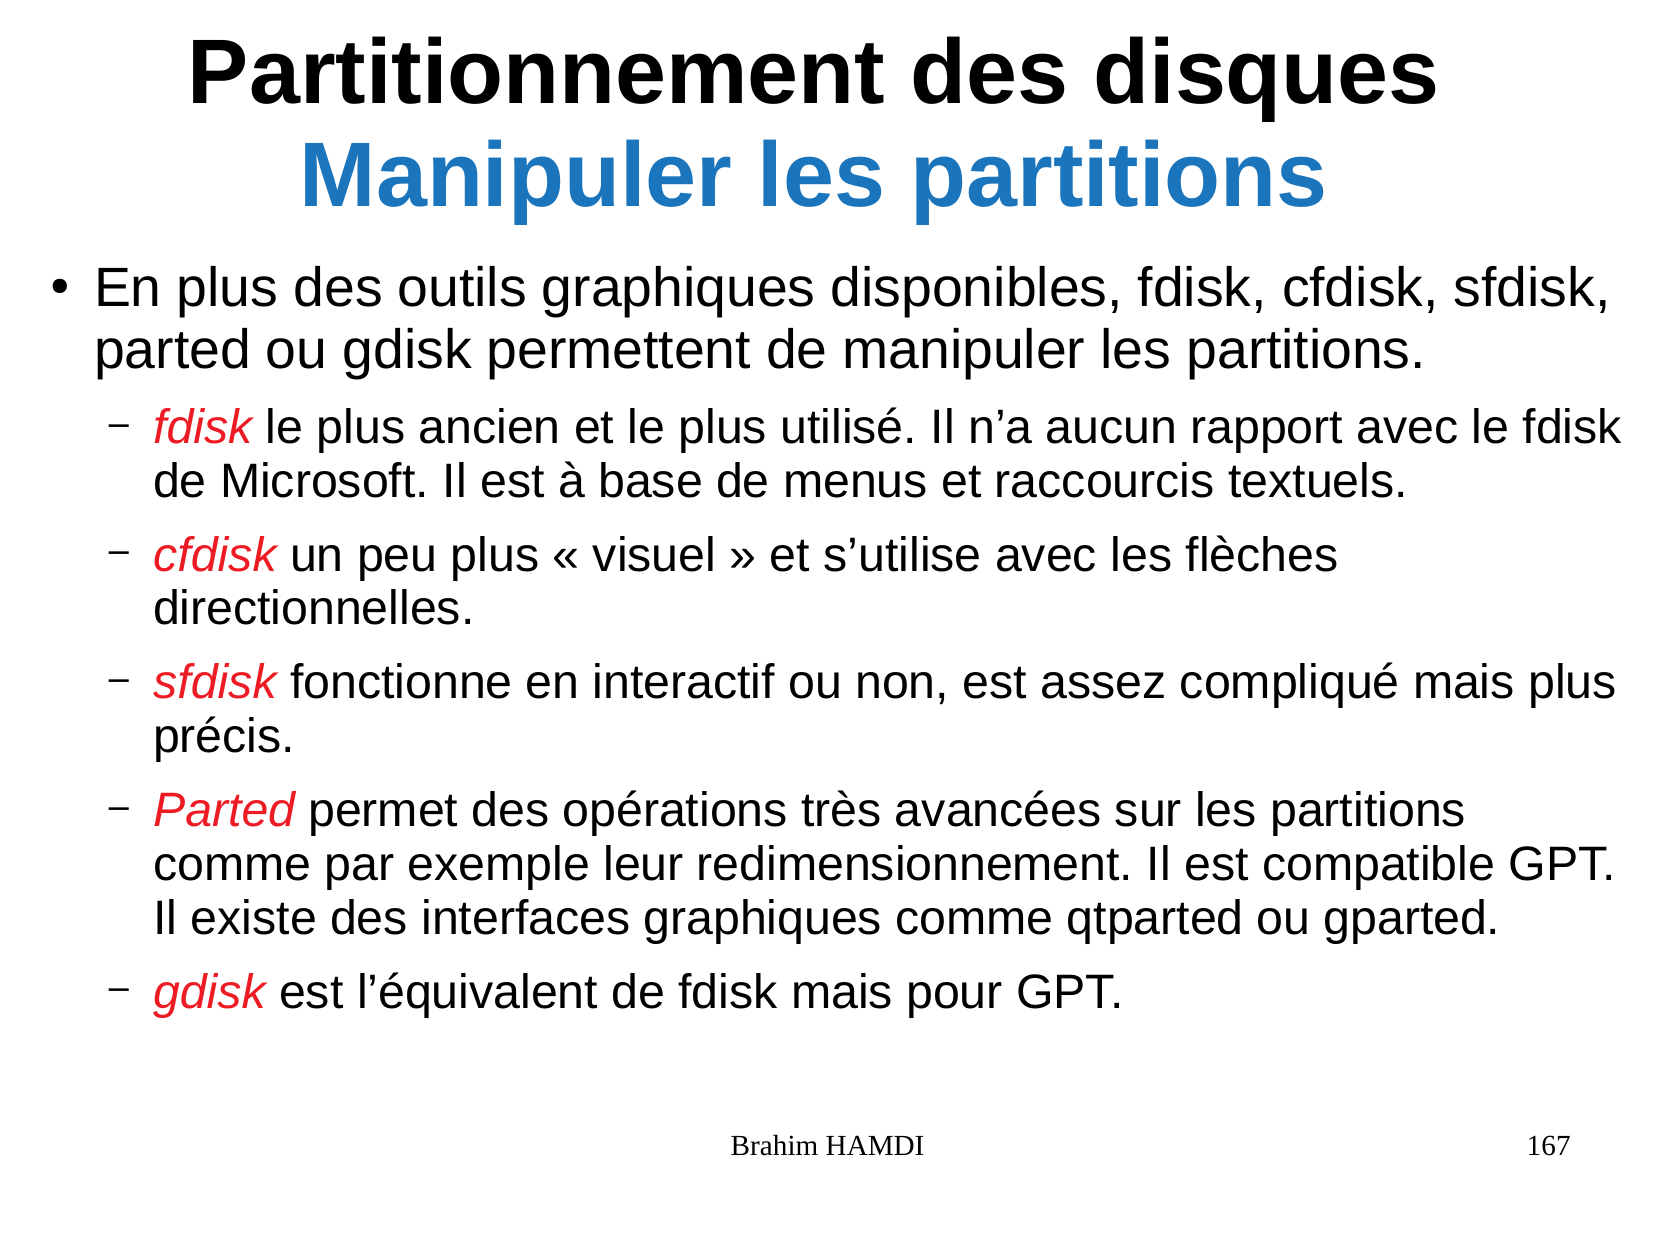

# Partitionnement des disques Manipuler les partitions
En plus des outils graphiques disponibles, fdisk, cfdisk, sfdisk, parted ou gdisk permettent de manipuler les partitions.
fdisk le plus ancien et le plus utilisé. Il n’a aucun rapport avec le fdisk de Microsoft. Il est à base de menus et raccourcis textuels.
cfdisk un peu plus « visuel » et s’utilise avec les flèches directionnelles.
sfdisk fonctionne en interactif ou non, est assez compliqué mais plus précis.
Parted permet des opérations très avancées sur les partitions comme par exemple leur redimensionnement. Il est compatible GPT. Il existe des interfaces graphiques comme qtparted ou gparted.
gdisk est l’équivalent de fdisk mais pour GPT.
Brahim HAMDI
167